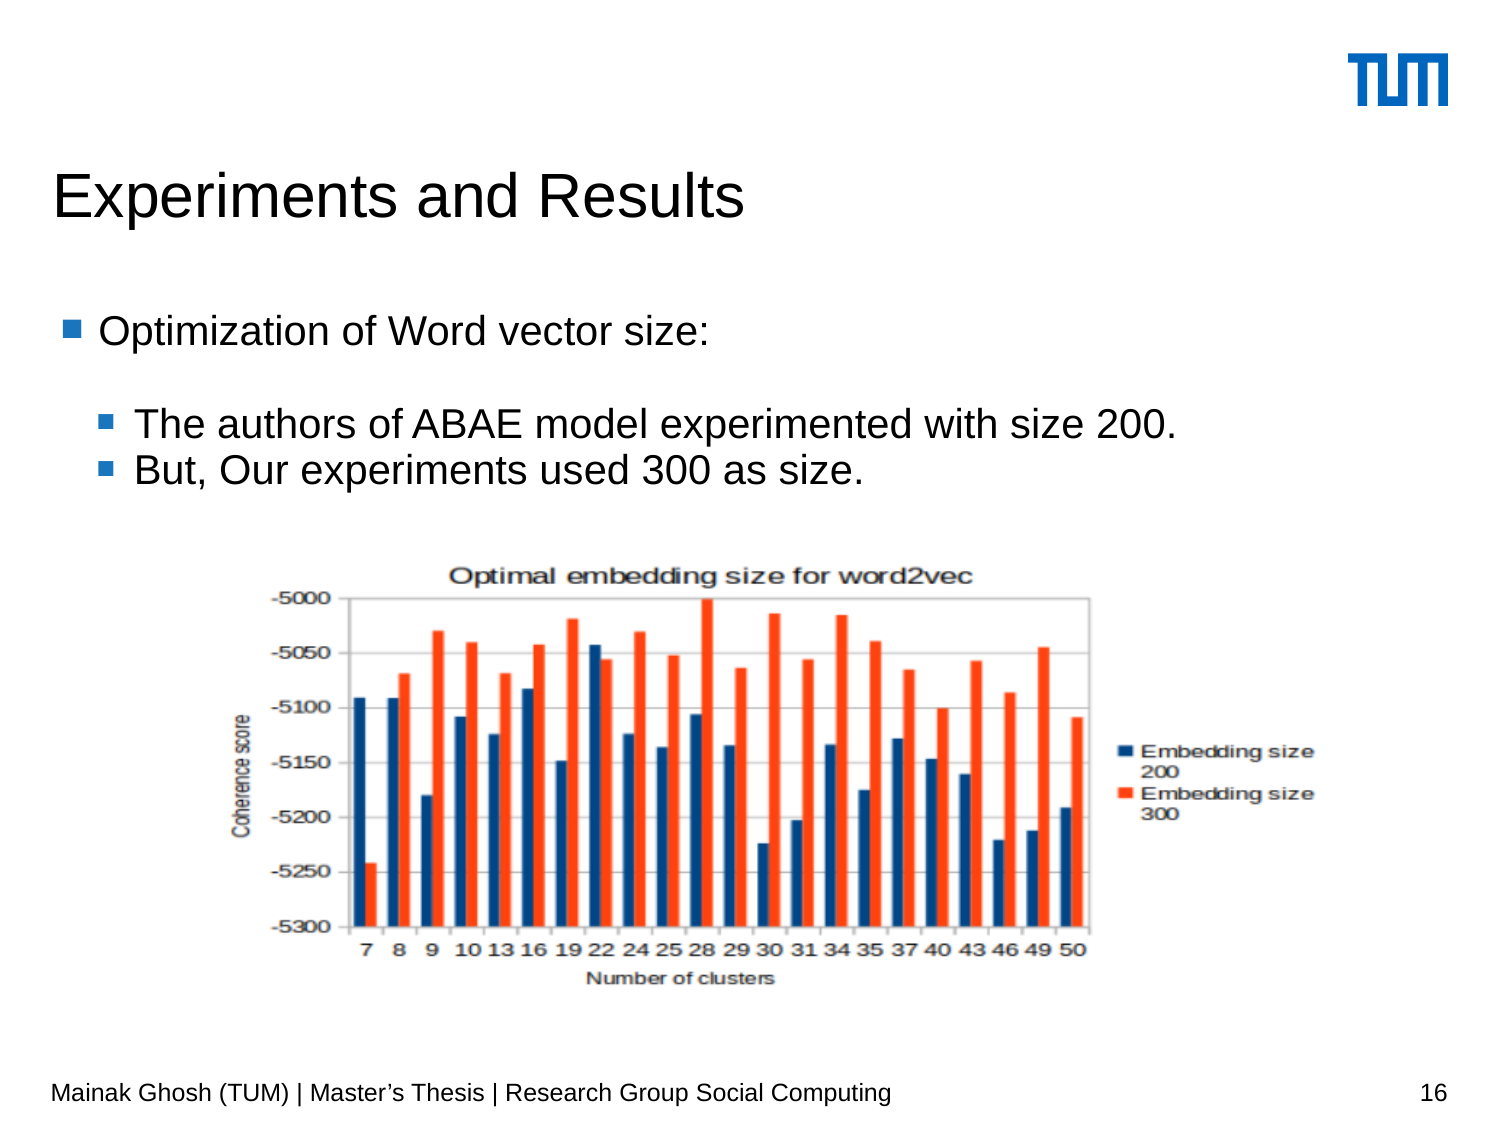

# Experiments and Results
Optimization of Word vector size:
The authors of ABAE model experimented with size 200.
But, Our experiments used 300 as size.
Mainak Ghosh (TUM) | Master’s Thesis | Research Group Social Computing